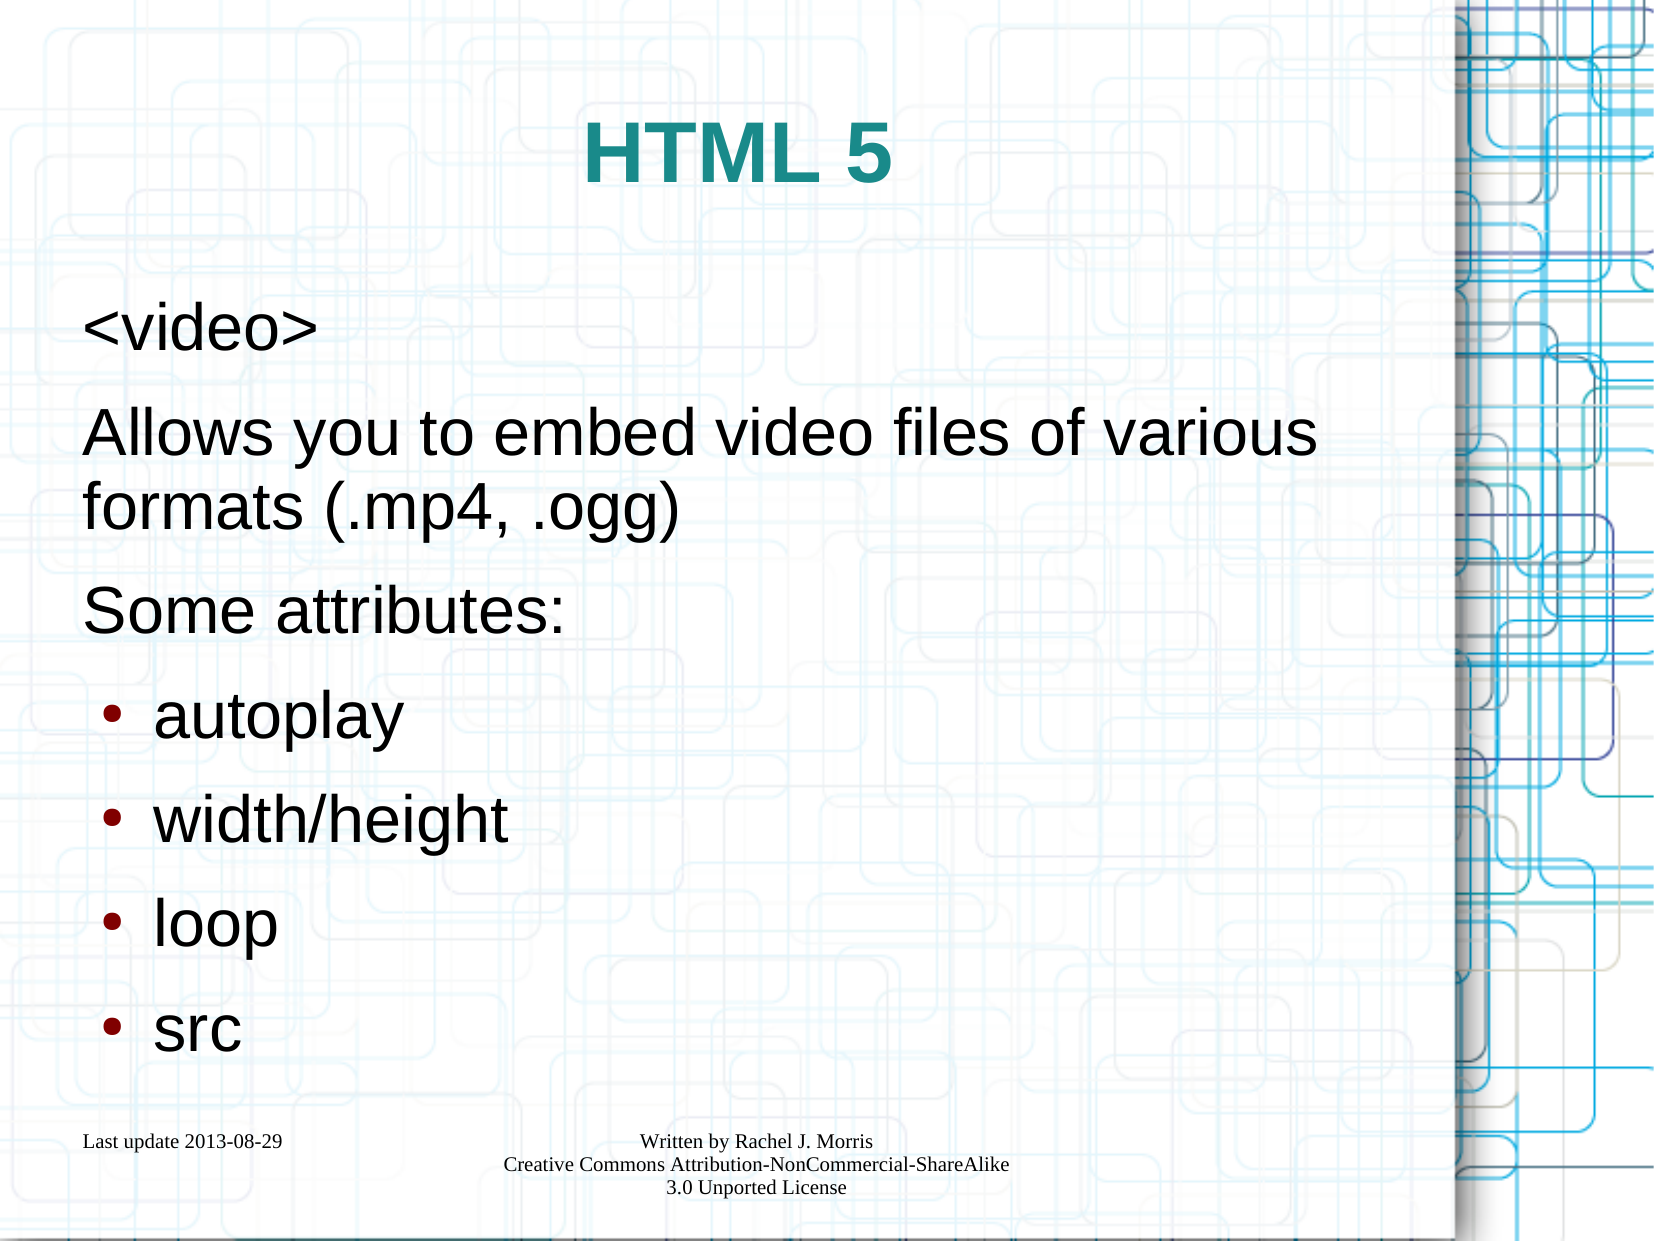

# HTML 5
<video>
Allows you to embed video files of various formats (.mp4, .ogg)
Some attributes:
autoplay
width/height
loop
src